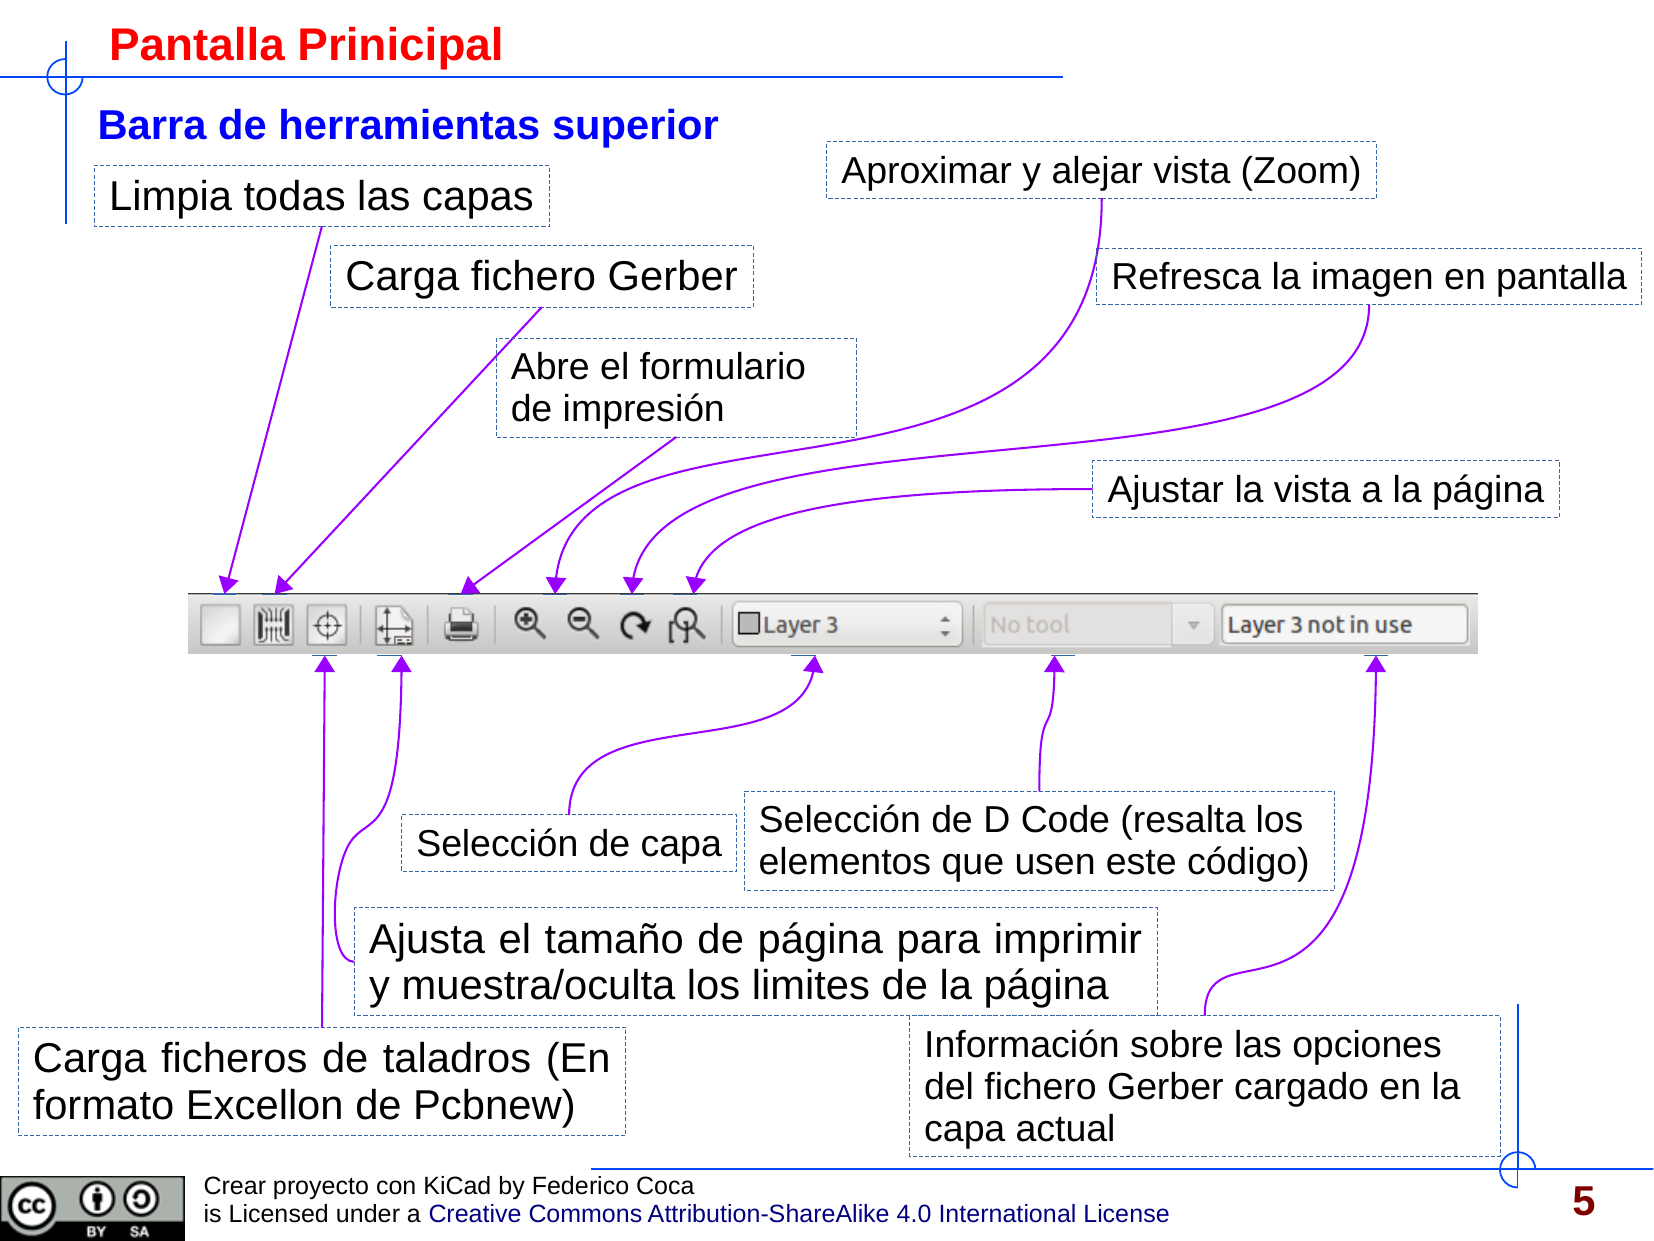

Pantalla Prinicipal
Barra de herramientas superior
Aproximar y alejar vista (Zoom)
Limpia todas las capas
Carga fichero Gerber
Refresca la imagen en pantalla
Abre el formulario de impresión
Ajustar la vista a la página
Selección de D Code (resalta los elementos que usen este código)
Selección de capa
Ajusta el tamaño de página para imprimir y muestra/oculta los limites de la página
Información sobre las opciones del fichero Gerber cargado en la capa actual
Carga ficheros de taladros (En formato Excellon de Pcbnew)
Crear proyecto con KiCad by Federico Coca
is Licensed under a Creative Commons Attribution-ShareAlike 4.0 International License